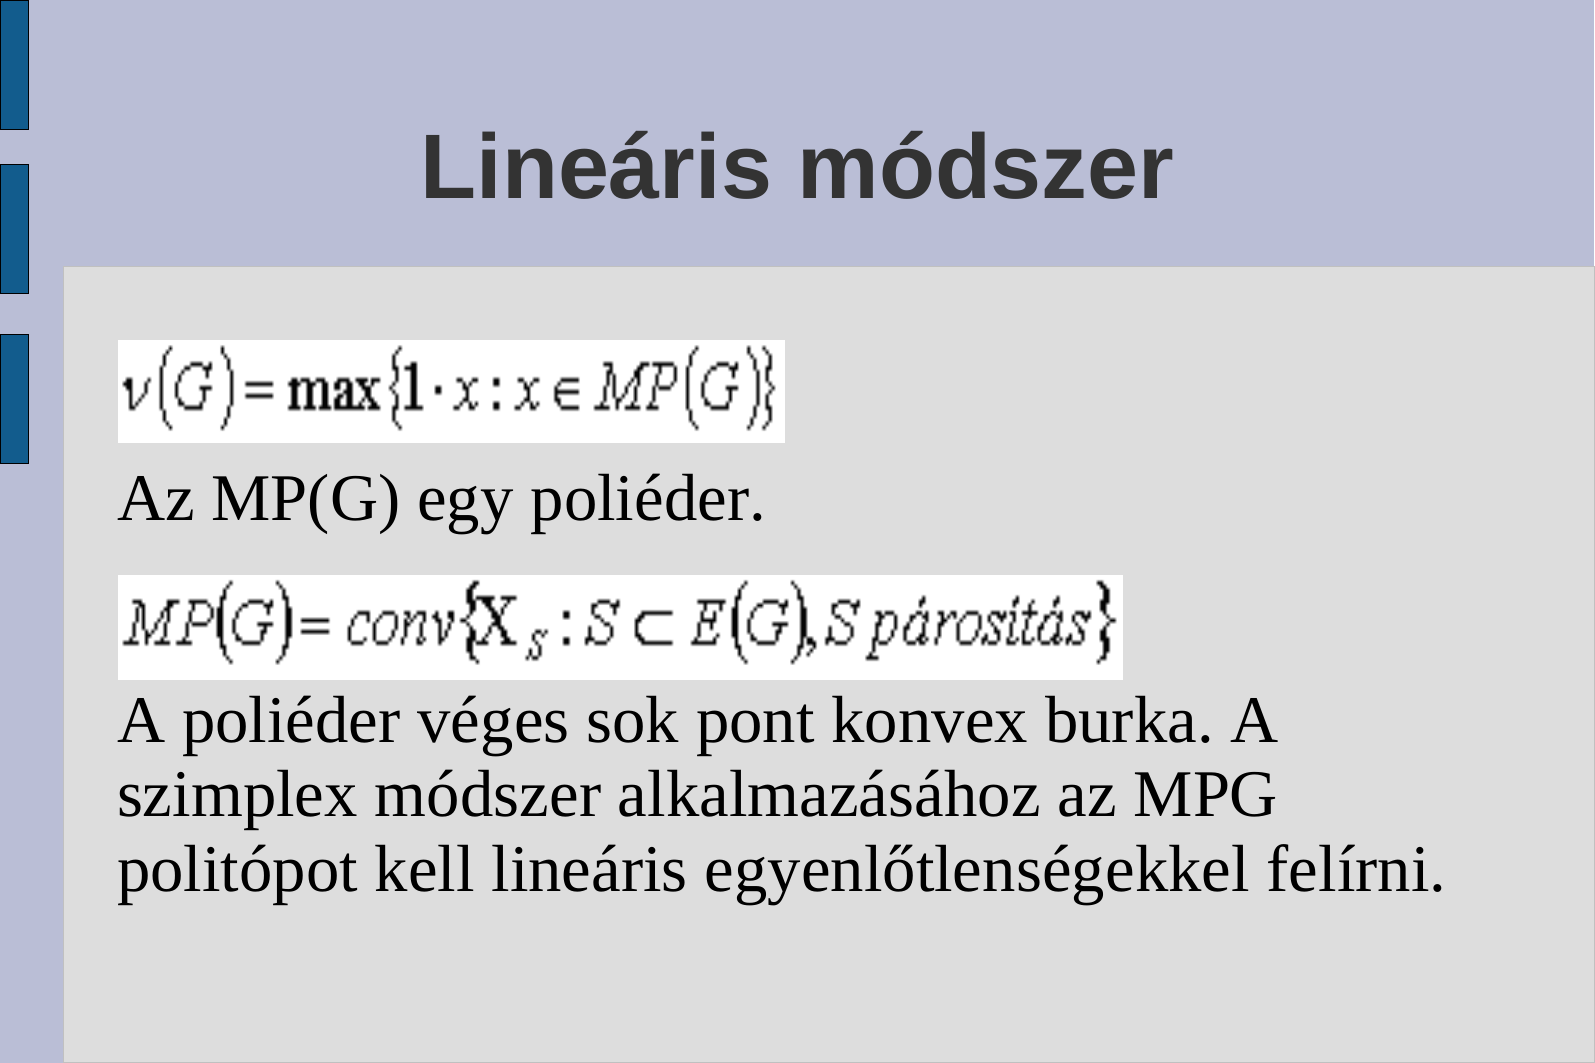

# Lineáris módszer
Az MP(G) egy poliéder.
A poliéder véges sok pont konvex burka. A szimplex módszer alkalmazásához az MPG politópot kell lineáris egyenlőtlenségekkel felírni.